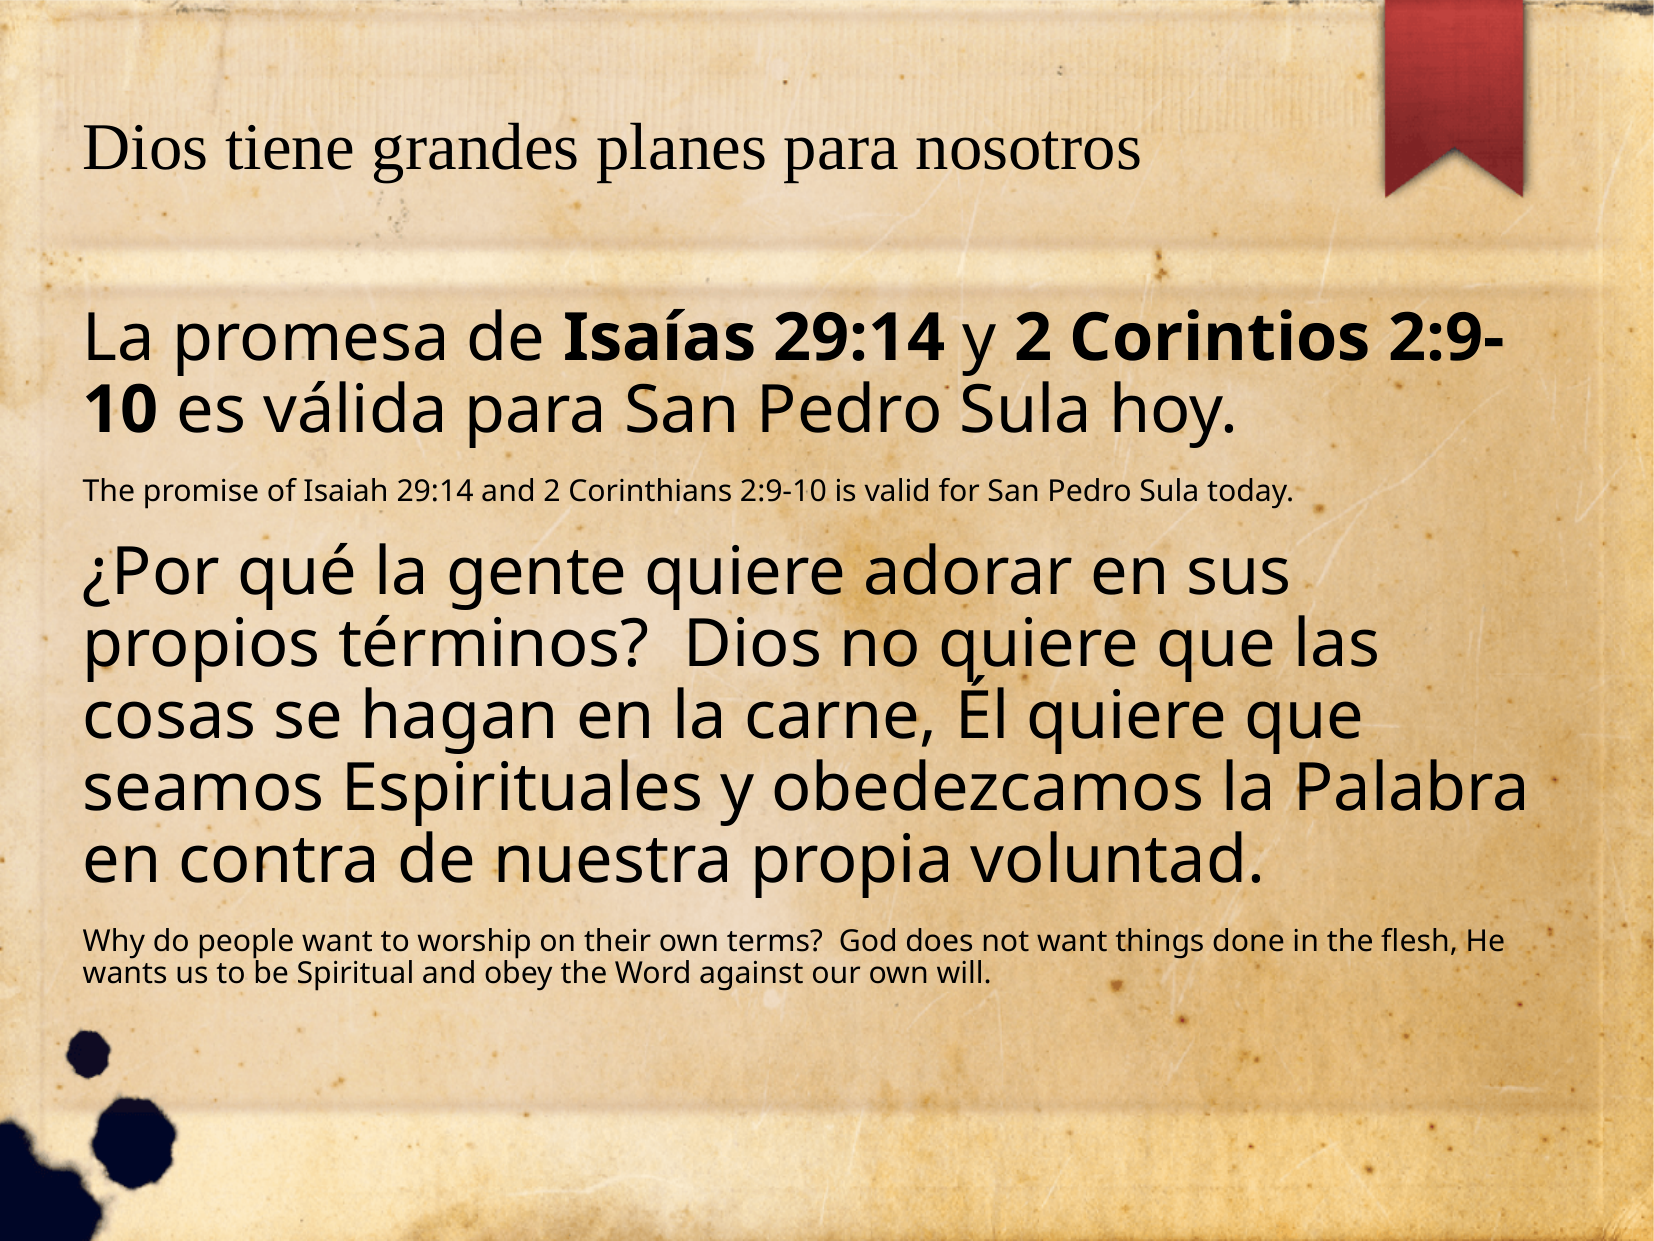

# Dios tiene grandes planes para nosotros
La promesa de Isaías 29:14 y 2 Corintios 2:9-10 es válida para San Pedro Sula hoy.
The promise of Isaiah 29:14 and 2 Corinthians 2:9-10 is valid for San Pedro Sula today.
¿Por qué la gente quiere adorar en sus propios términos? Dios no quiere que las cosas se hagan en la carne, Él quiere que seamos Espirituales y obedezcamos la Palabra en contra de nuestra propia voluntad.
Why do people want to worship on their own terms? God does not want things done in the flesh, He wants us to be Spiritual and obey the Word against our own will.